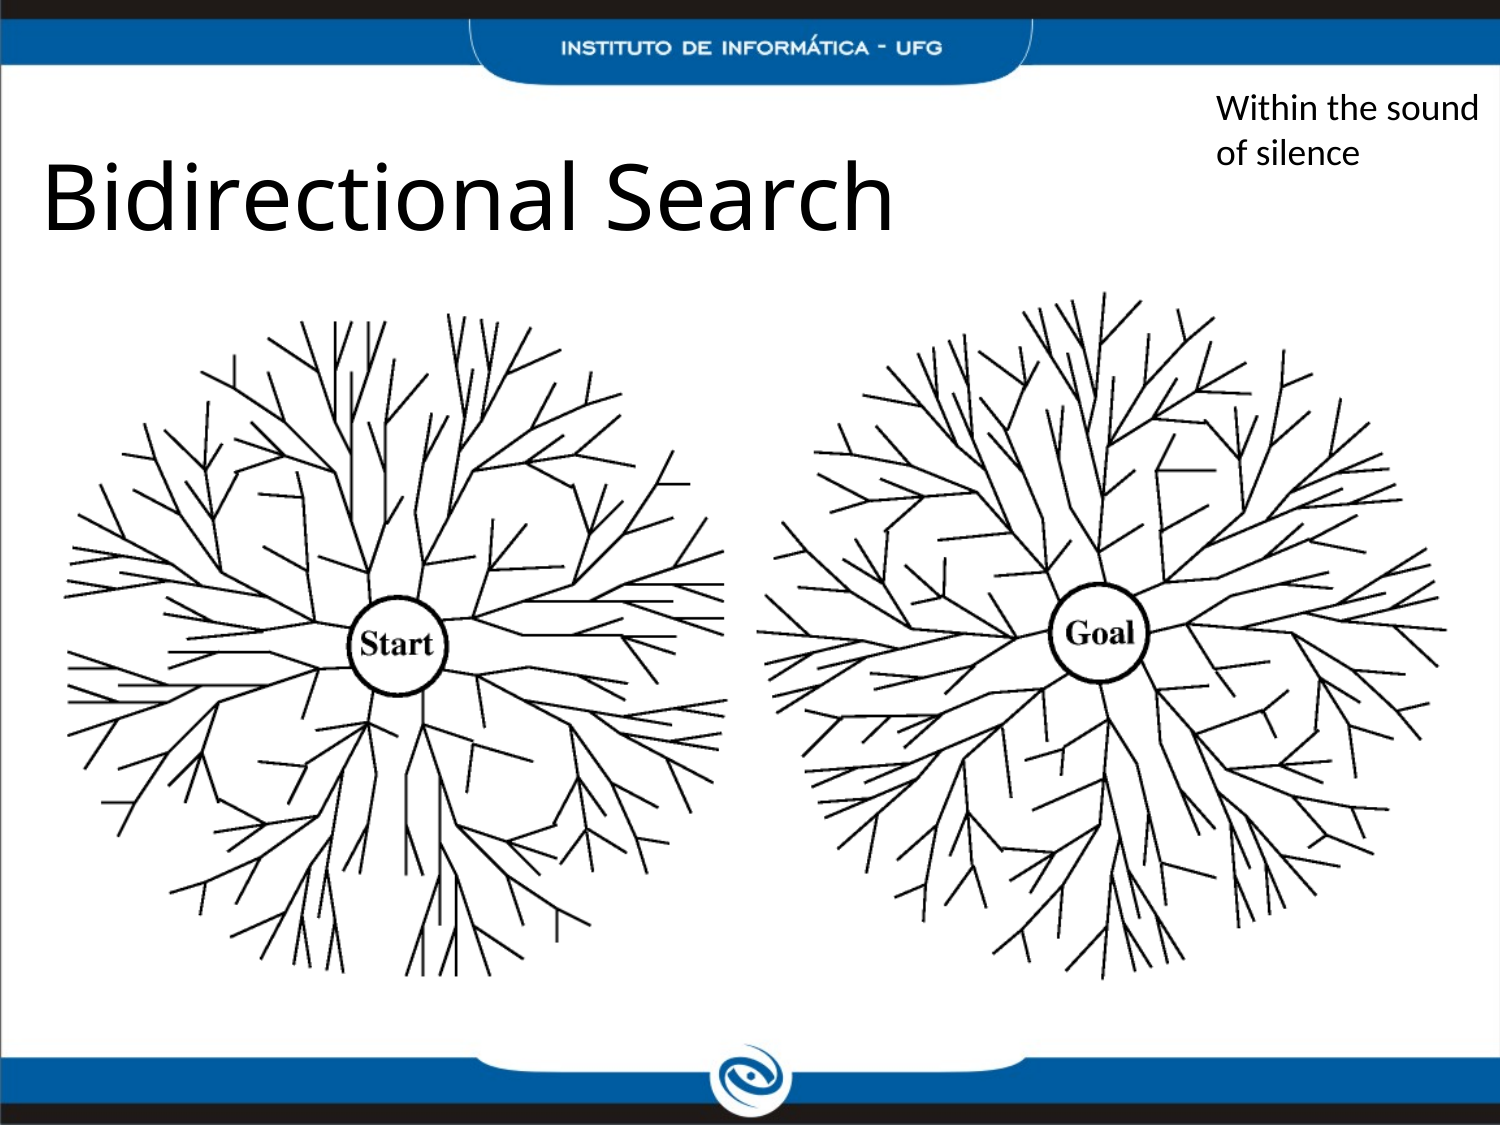

Within the sound of silence
Bidirectional Search